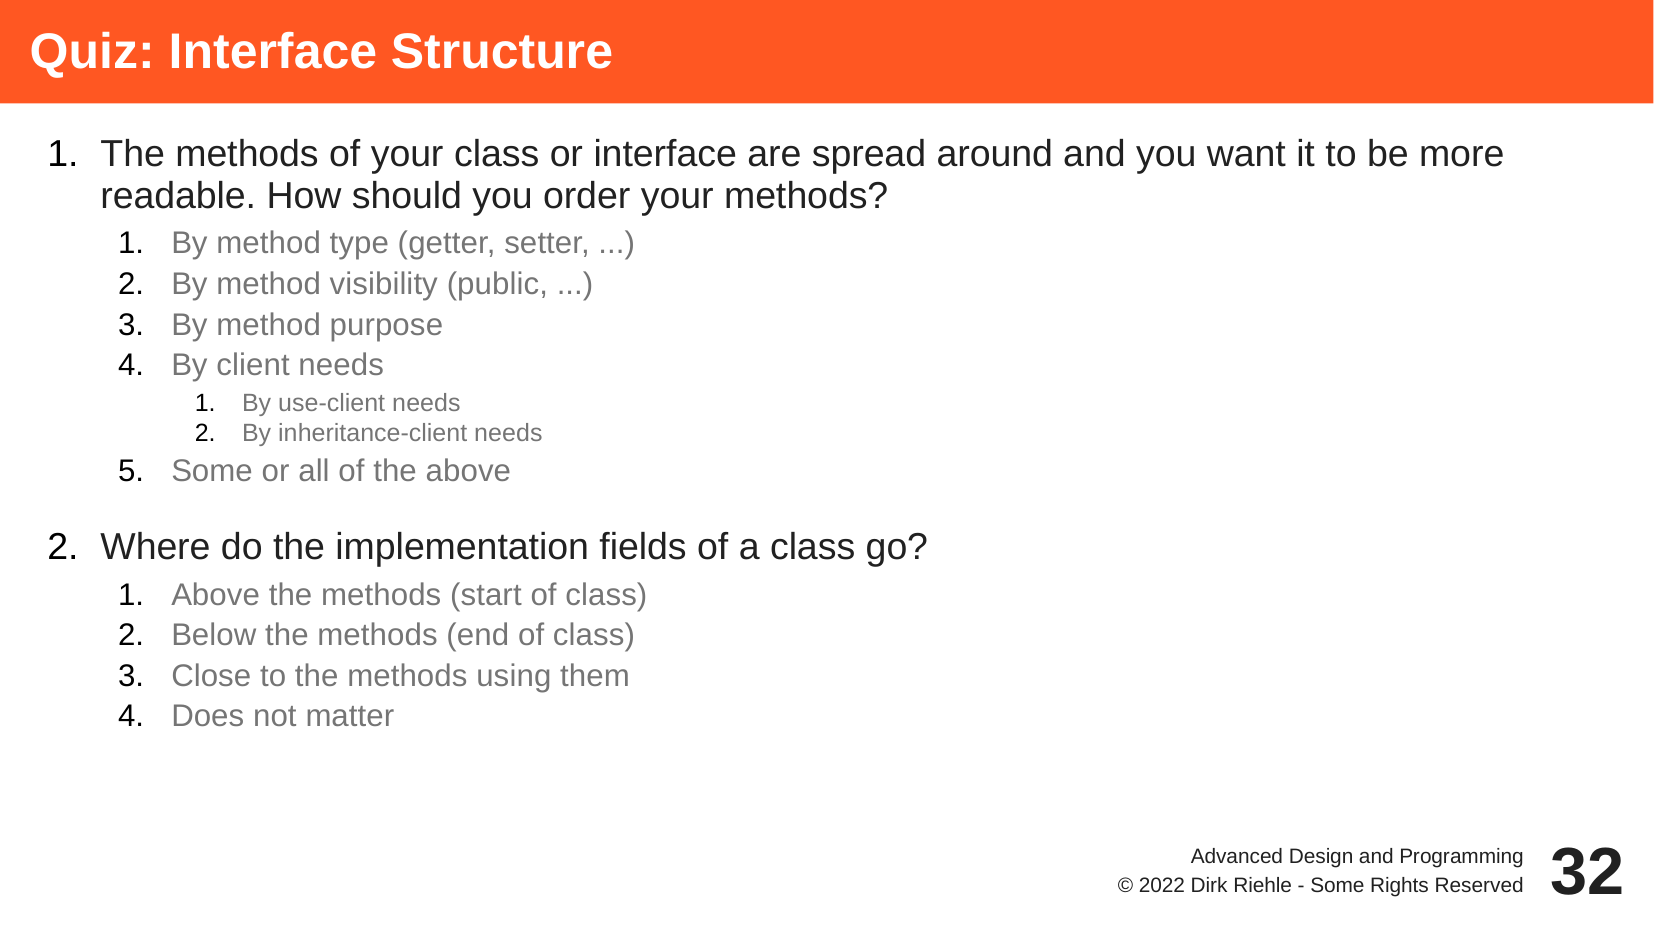

# Quiz: Interface Structure
The methods of your class or interface are spread around and you want it to be more readable. How should you order your methods?
By method type (getter, setter, ...)
By method visibility (public, ...)
By method purpose
By client needs
By use-client needs
By inheritance-client needs
Some or all of the above
Where do the implementation fields of a class go?
Above the methods (start of class)
Below the methods (end of class)
Close to the methods using them
Does not matter
Advanced Design and Programming
32
© 2022 Dirk Riehle - Some Rights Reserved